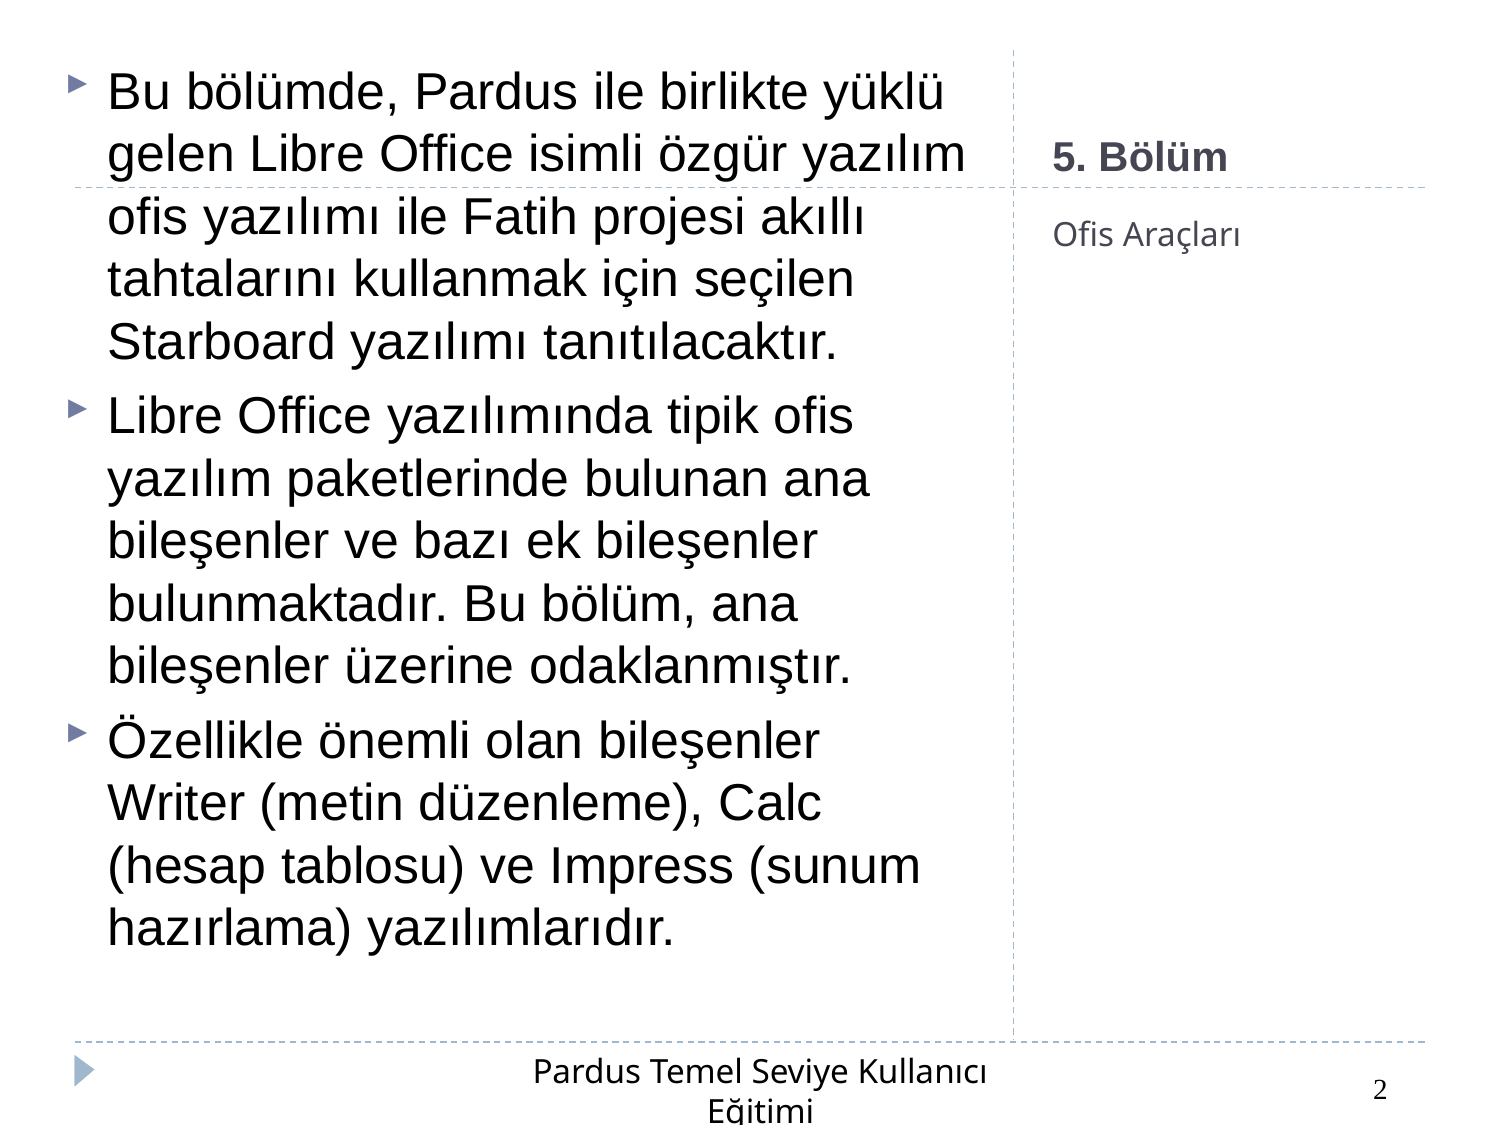

Bu bölümde, Pardus ile birlikte yüklü gelen Libre Office isimli özgür yazılım ofis yazılımı ile Fatih projesi akıllı tahtalarını kullanmak için seçilen Starboard yazılımı tanıtılacaktır.
Libre Office yazılımında tipik ofis yazılım paketlerinde bulunan ana bileşenler ve bazı ek bileşenler bulunmaktadır. Bu bölüm, ana bileşenler üzerine odaklanmıştır.
Özellikle önemli olan bileşenler Writer (metin düzenleme), Calc (hesap tablosu) ve Impress (sunum hazırlama) yazılımlarıdır.
# 5. Bölüm
Ofis Araçları